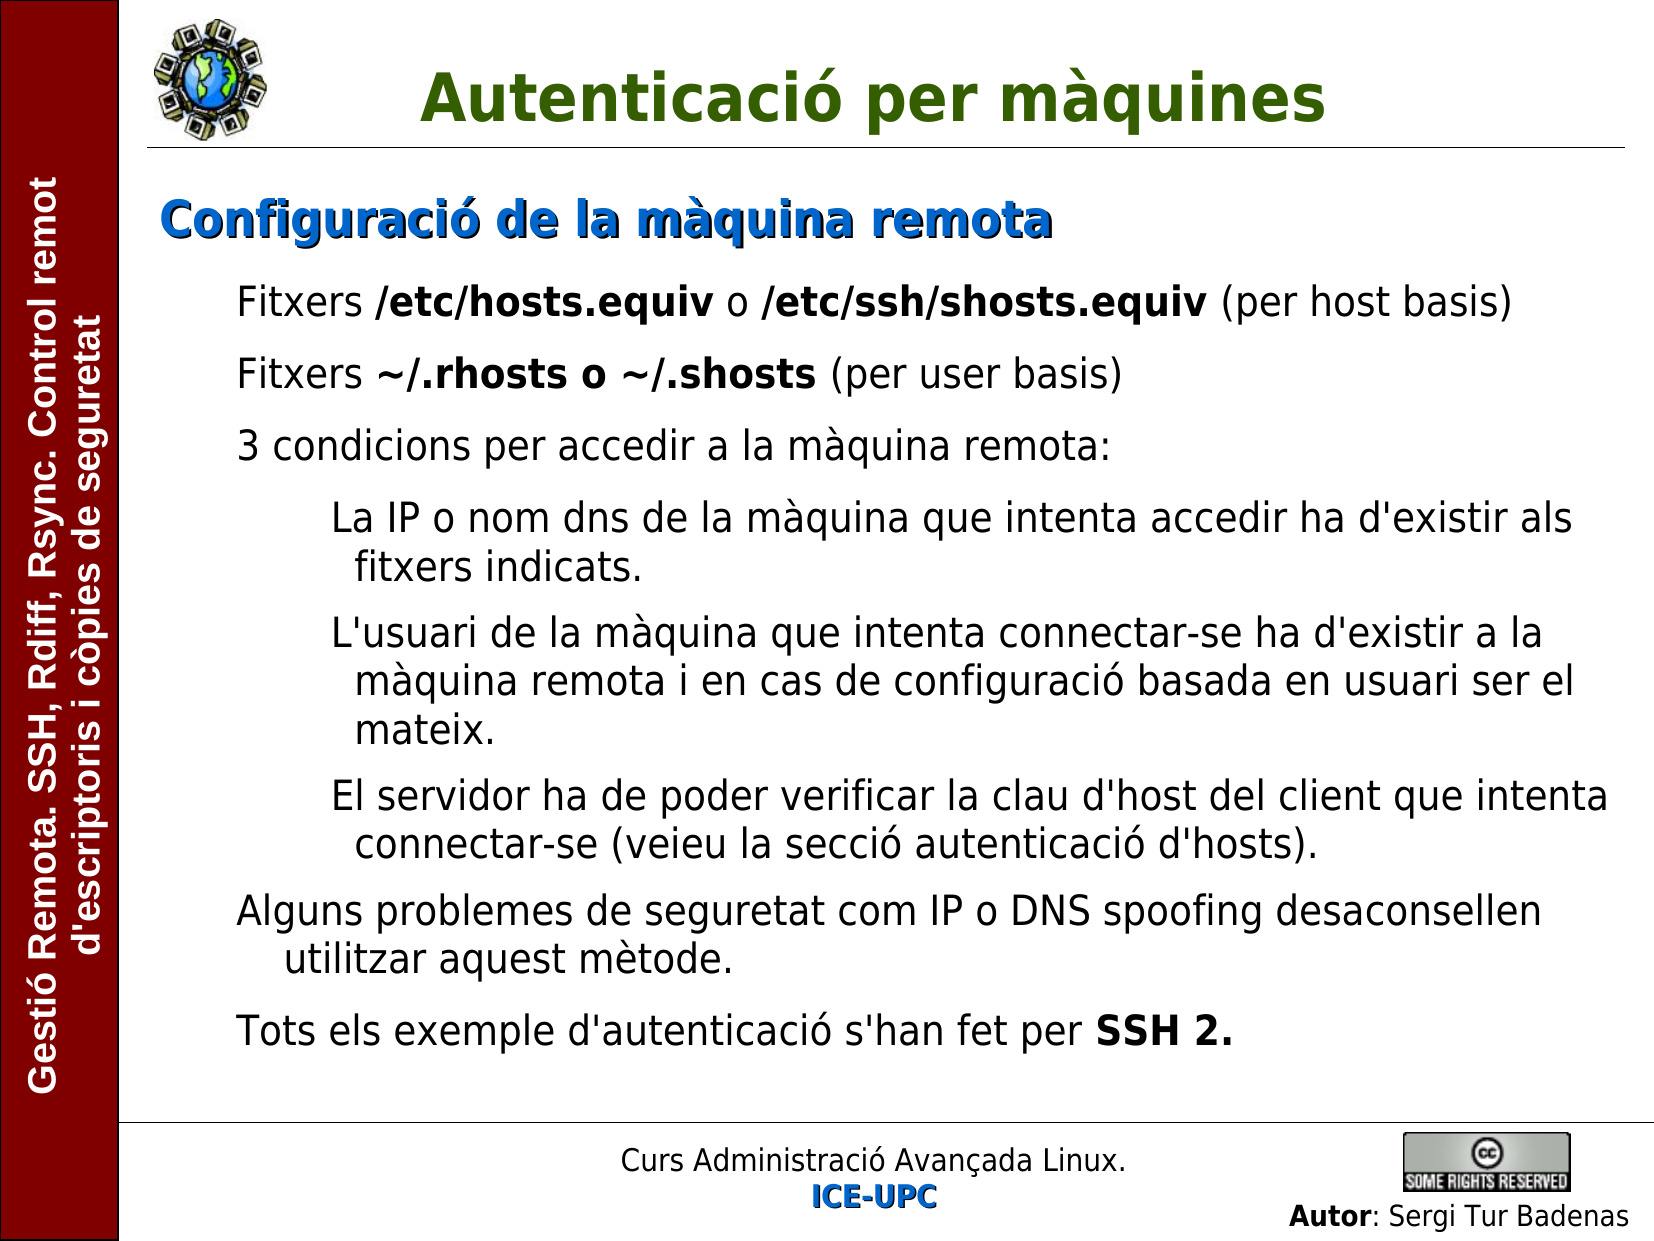

# Autenticació per màquines
Configuració de la màquina remota
Fitxers /etc/hosts.equiv o /etc/ssh/shosts.equiv (per host basis)
Fitxers ~/.rhosts o ~/.shosts (per user basis)
3 condicions per accedir a la màquina remota:
 La IP o nom dns de la màquina que intenta accedir ha d'existir als fitxers indicats.
 L'usuari de la màquina que intenta connectar-se ha d'existir a la màquina remota i en cas de configuració basada en usuari ser el mateix.
 El servidor ha de poder verificar la clau d'host del client que intenta connectar-se (veieu la secció autenticació d'hosts).
Alguns problemes de seguretat com IP o DNS spoofing desaconsellen utilitzar aquest mètode.
Tots els exemple d'autenticació s'han fet per SSH 2.